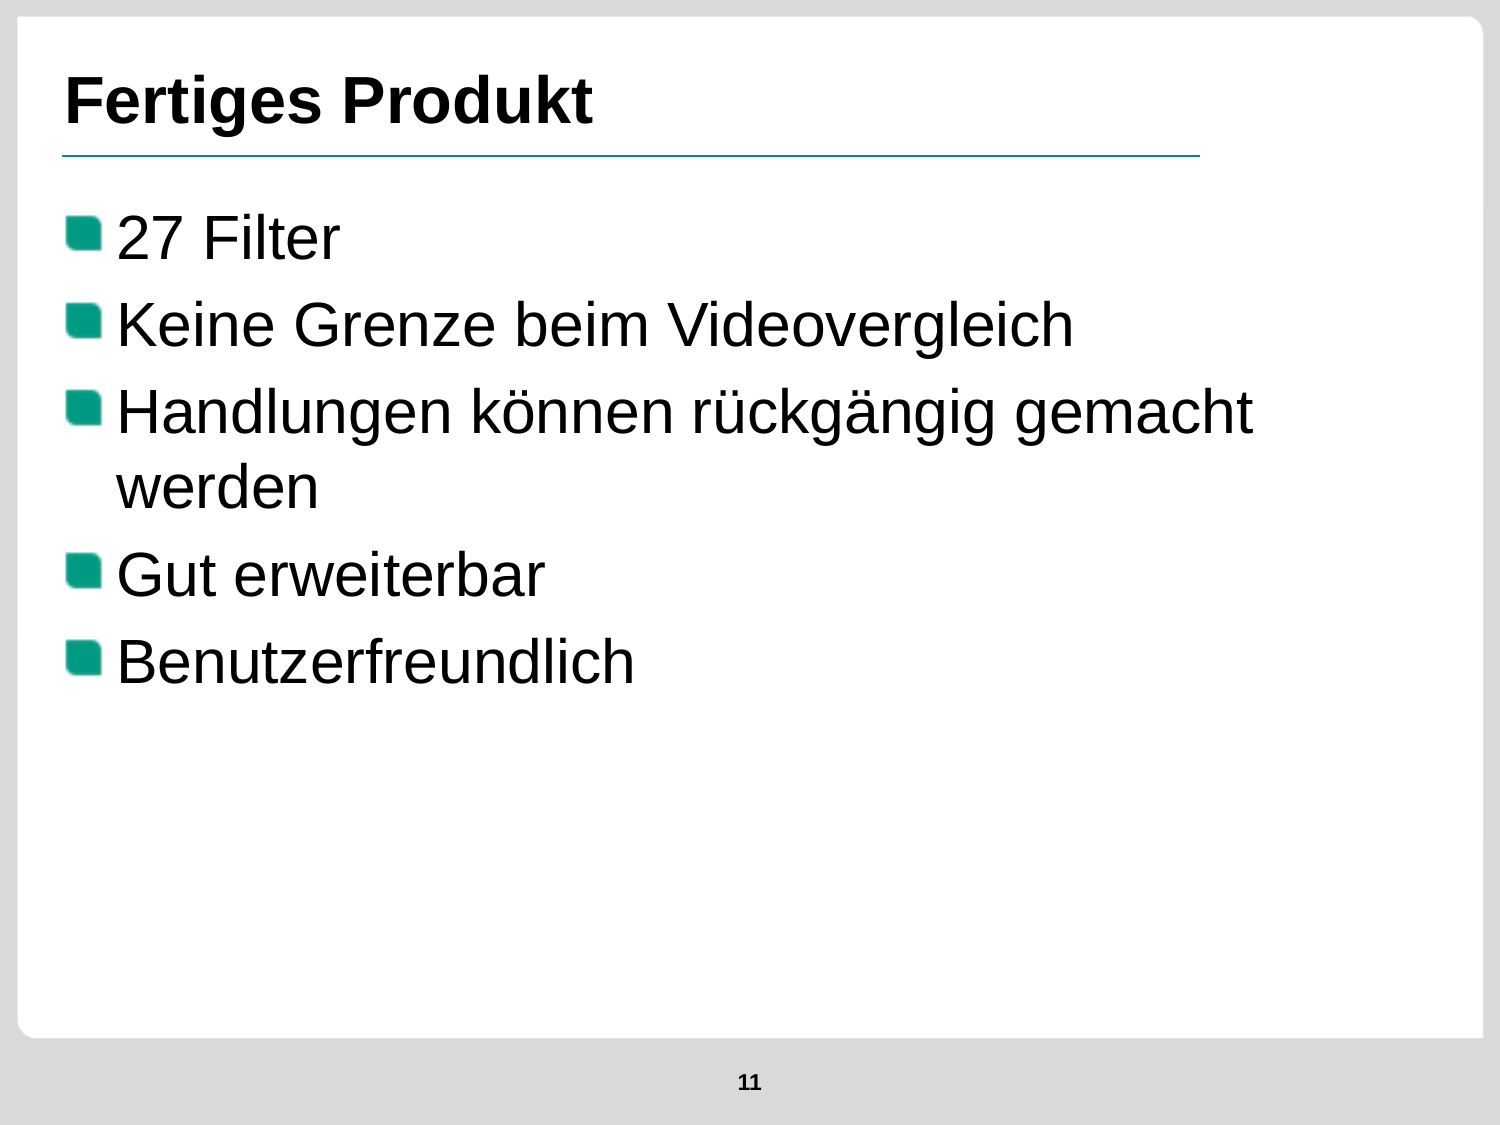

# Fertiges Produkt
27 Filter
Keine Grenze beim Videovergleich
Handlungen können rückgängig gemacht werden
Gut erweiterbar
Benutzerfreundlich